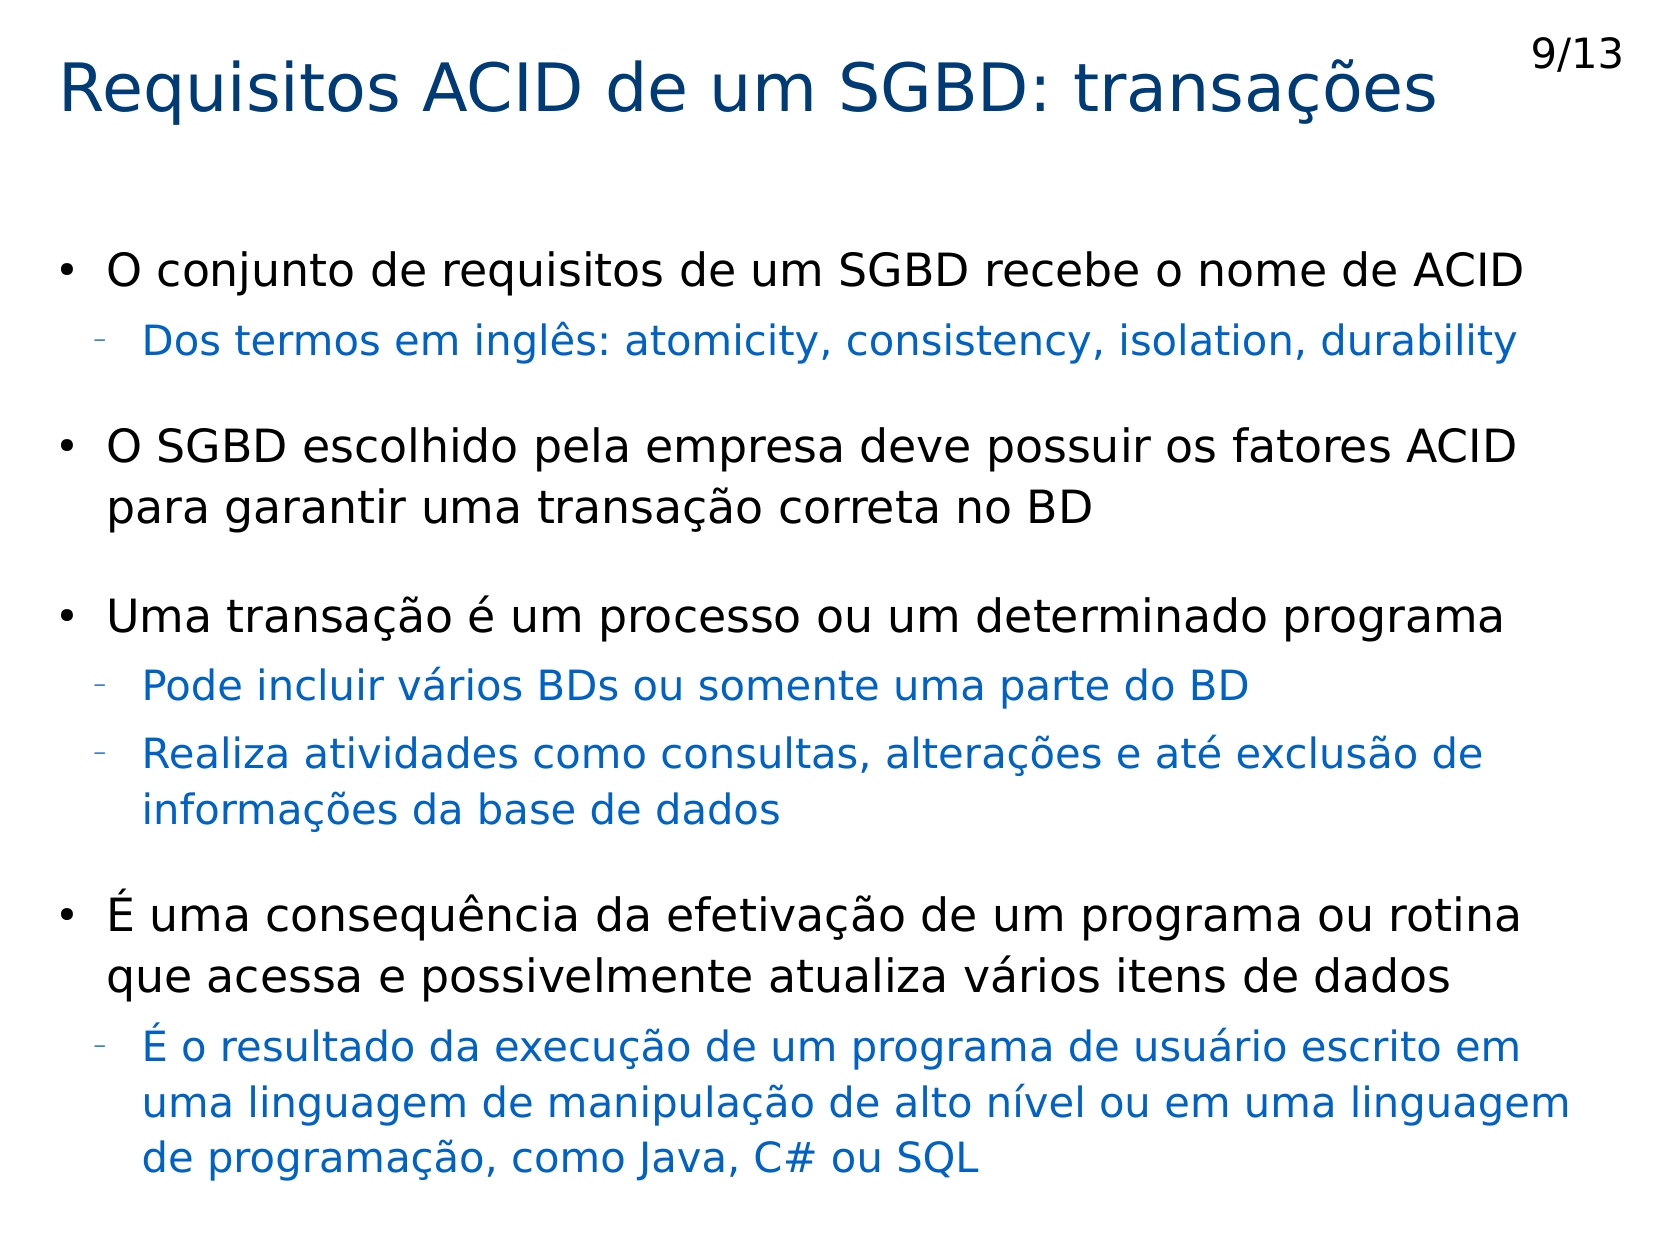

# Requisitos ACID de um SGBD: transações
9
O conjunto de requisitos de um SGBD recebe o nome de ACID
Dos termos em inglês: atomicity, consistency, isolation, durability
O SGBD escolhido pela empresa deve possuir os fatores ACID para garantir uma transação correta no BD
Uma transação é um processo ou um determinado programa
Pode incluir vários BDs ou somente uma parte do BD
Realiza atividades como consultas, alterações e até exclusão de informações da base de dados
É uma consequência da efetivação de um programa ou rotina que acessa e possivelmente atualiza vários itens de dados
É o resultado da execução de um programa de usuário escrito em uma linguagem de manipulação de alto nível ou em uma linguagem de programação, como Java, C# ou SQL